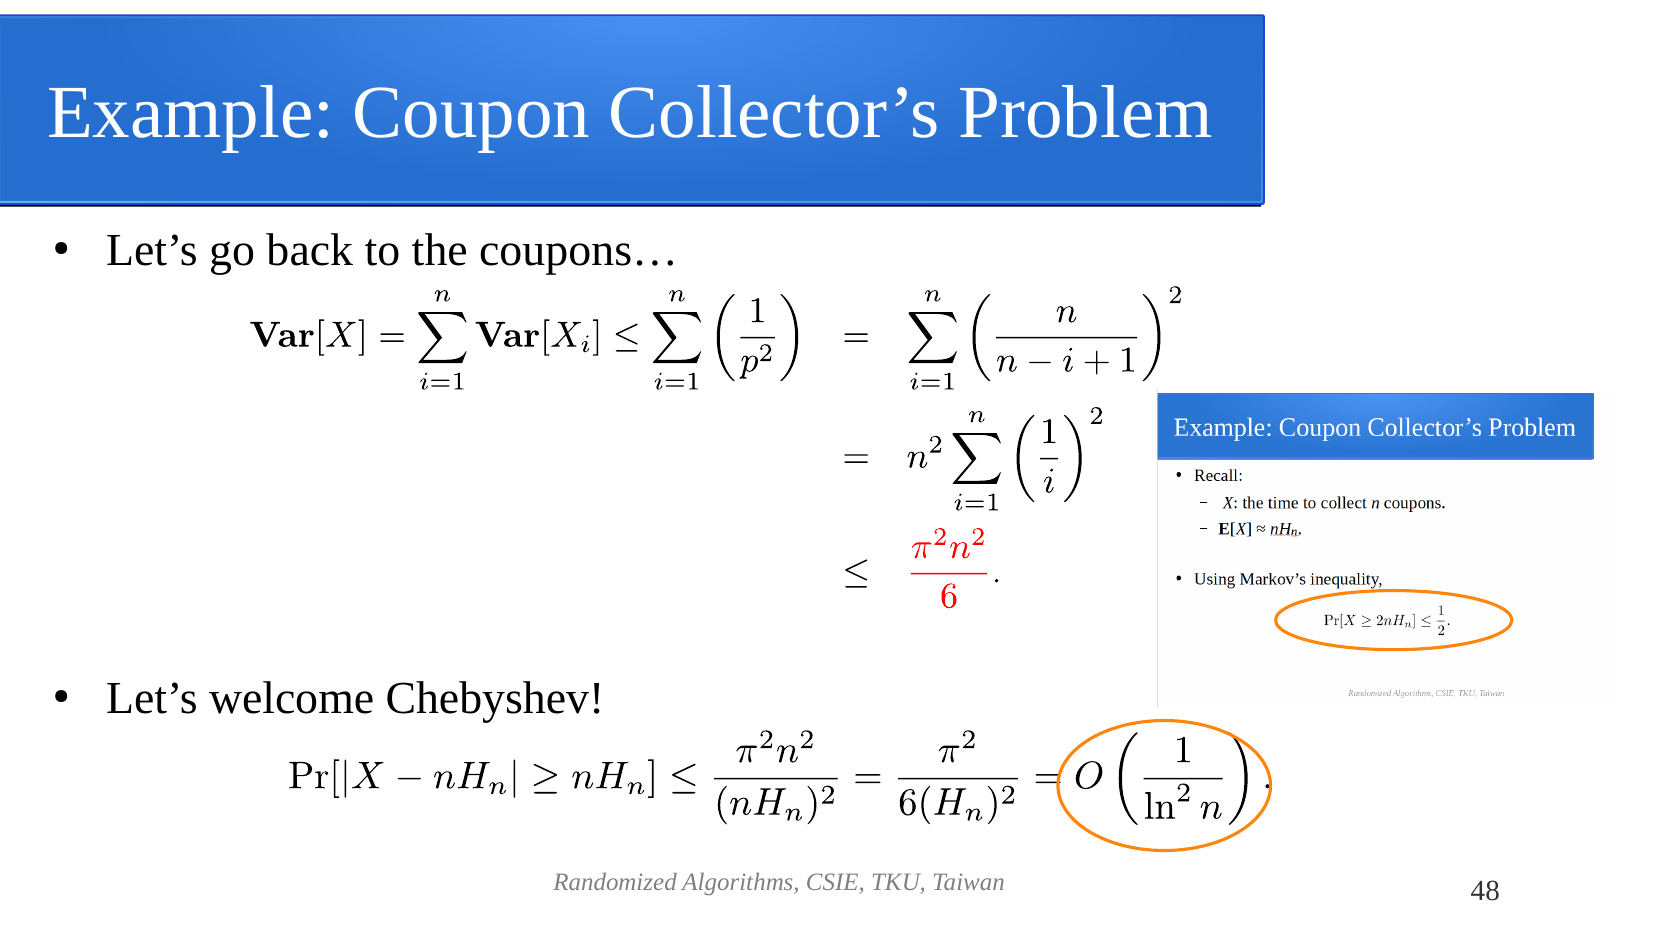

# Example: Coupon Collector’s Problem
Let’s go back to the coupons…
Let’s welcome Chebyshev!
Randomized Algorithms, CSIE, TKU, Taiwan
48